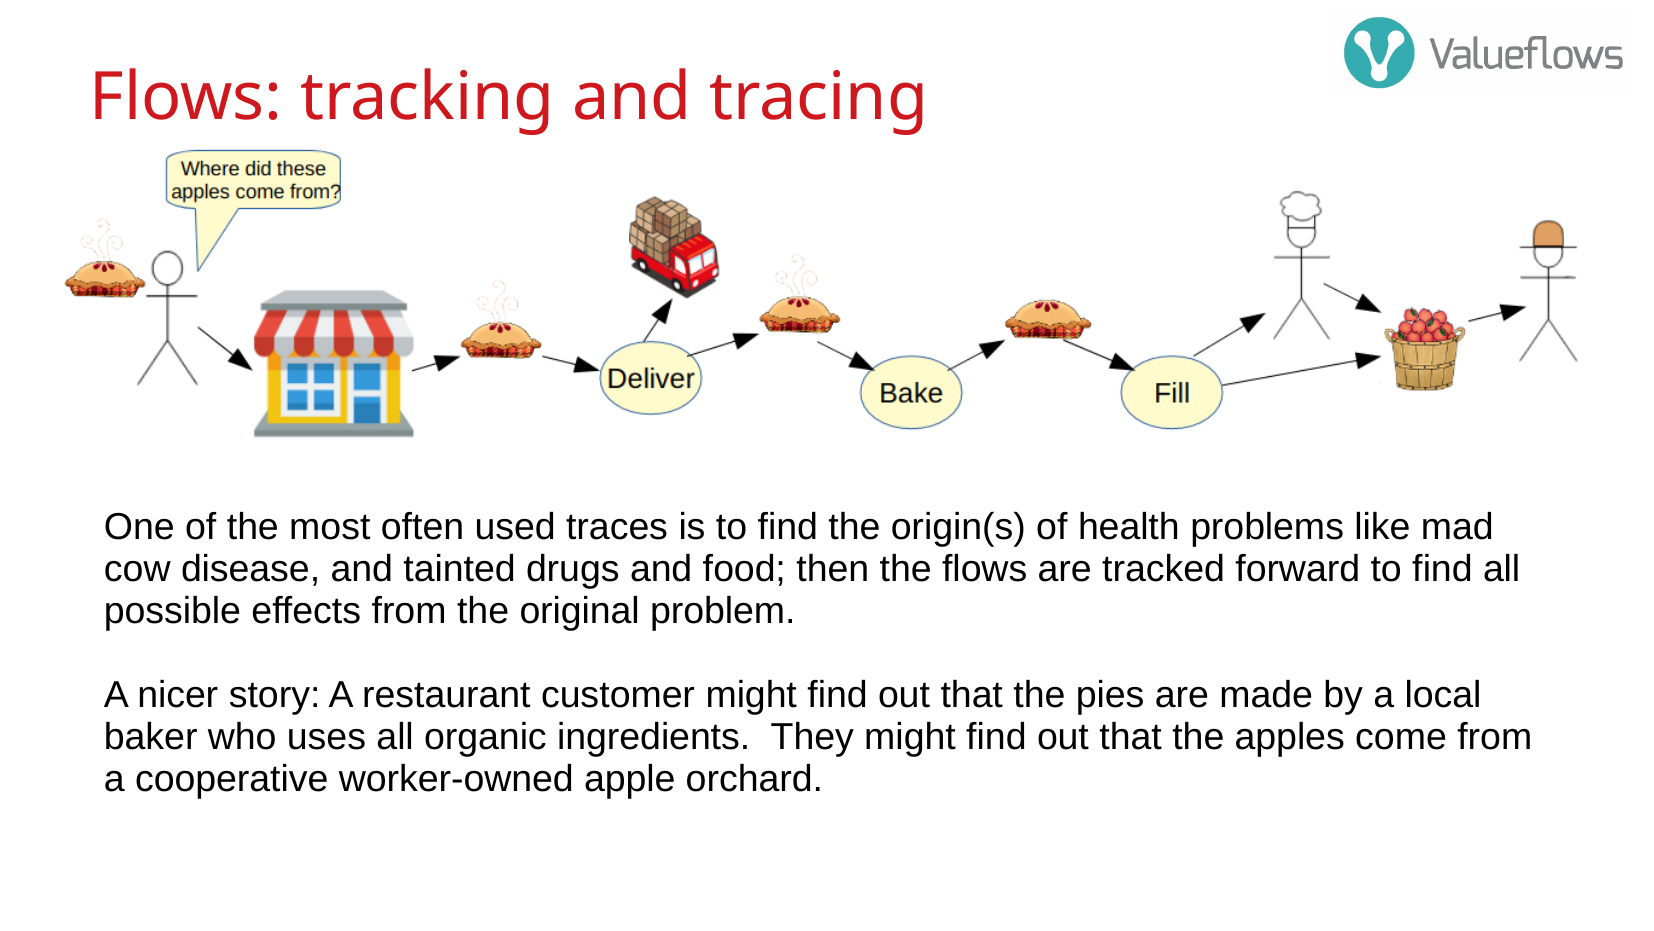

Flows: tracking and tracing
One of the most often used traces is to find the origin(s) of health problems like mad cow disease, and tainted drugs and food; then the flows are tracked forward to find all possible effects from the original problem.
A nicer story: A restaurant customer might find out that the pies are made by a local baker who uses all organic ingredients. They might find out that the apples come from a cooperative worker-owned apple orchard.